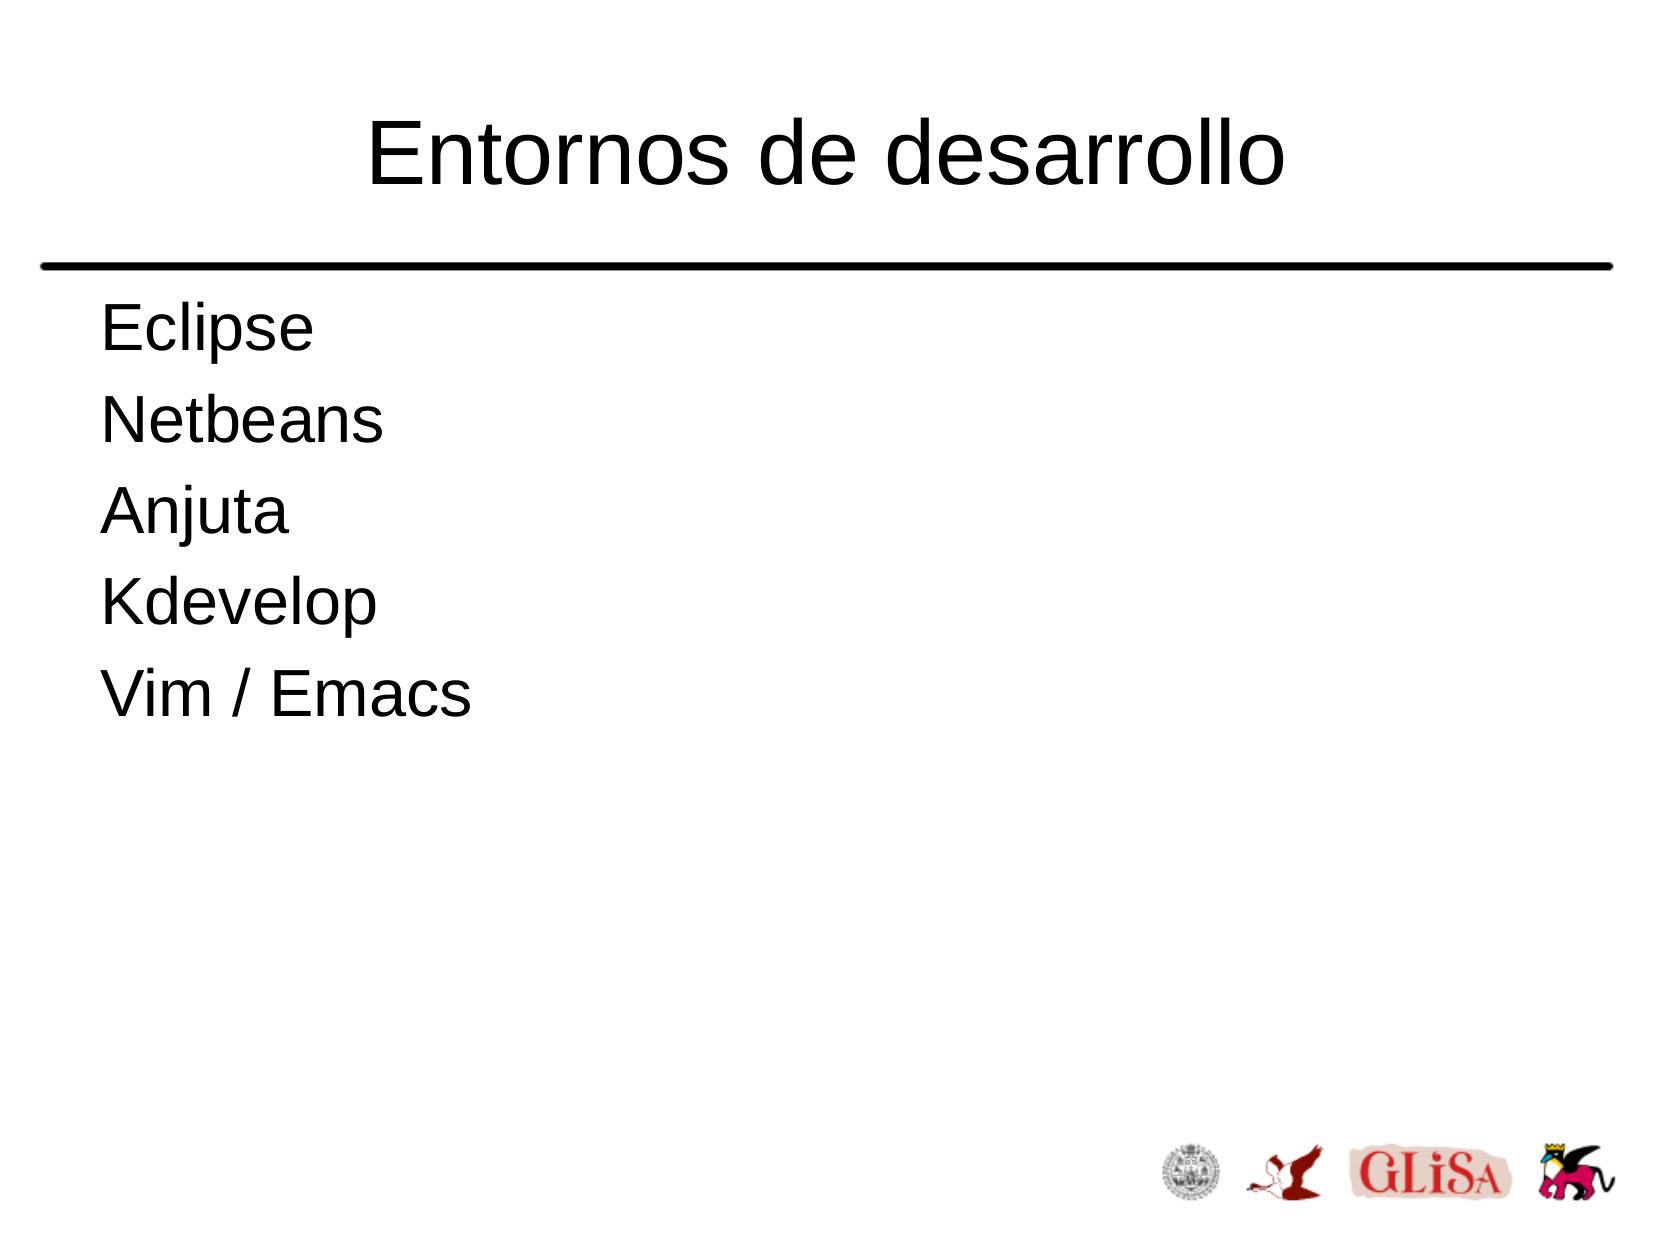

# Entornos de desarrollo
Eclipse
Netbeans
Anjuta
Kdevelop
Vim / Emacs